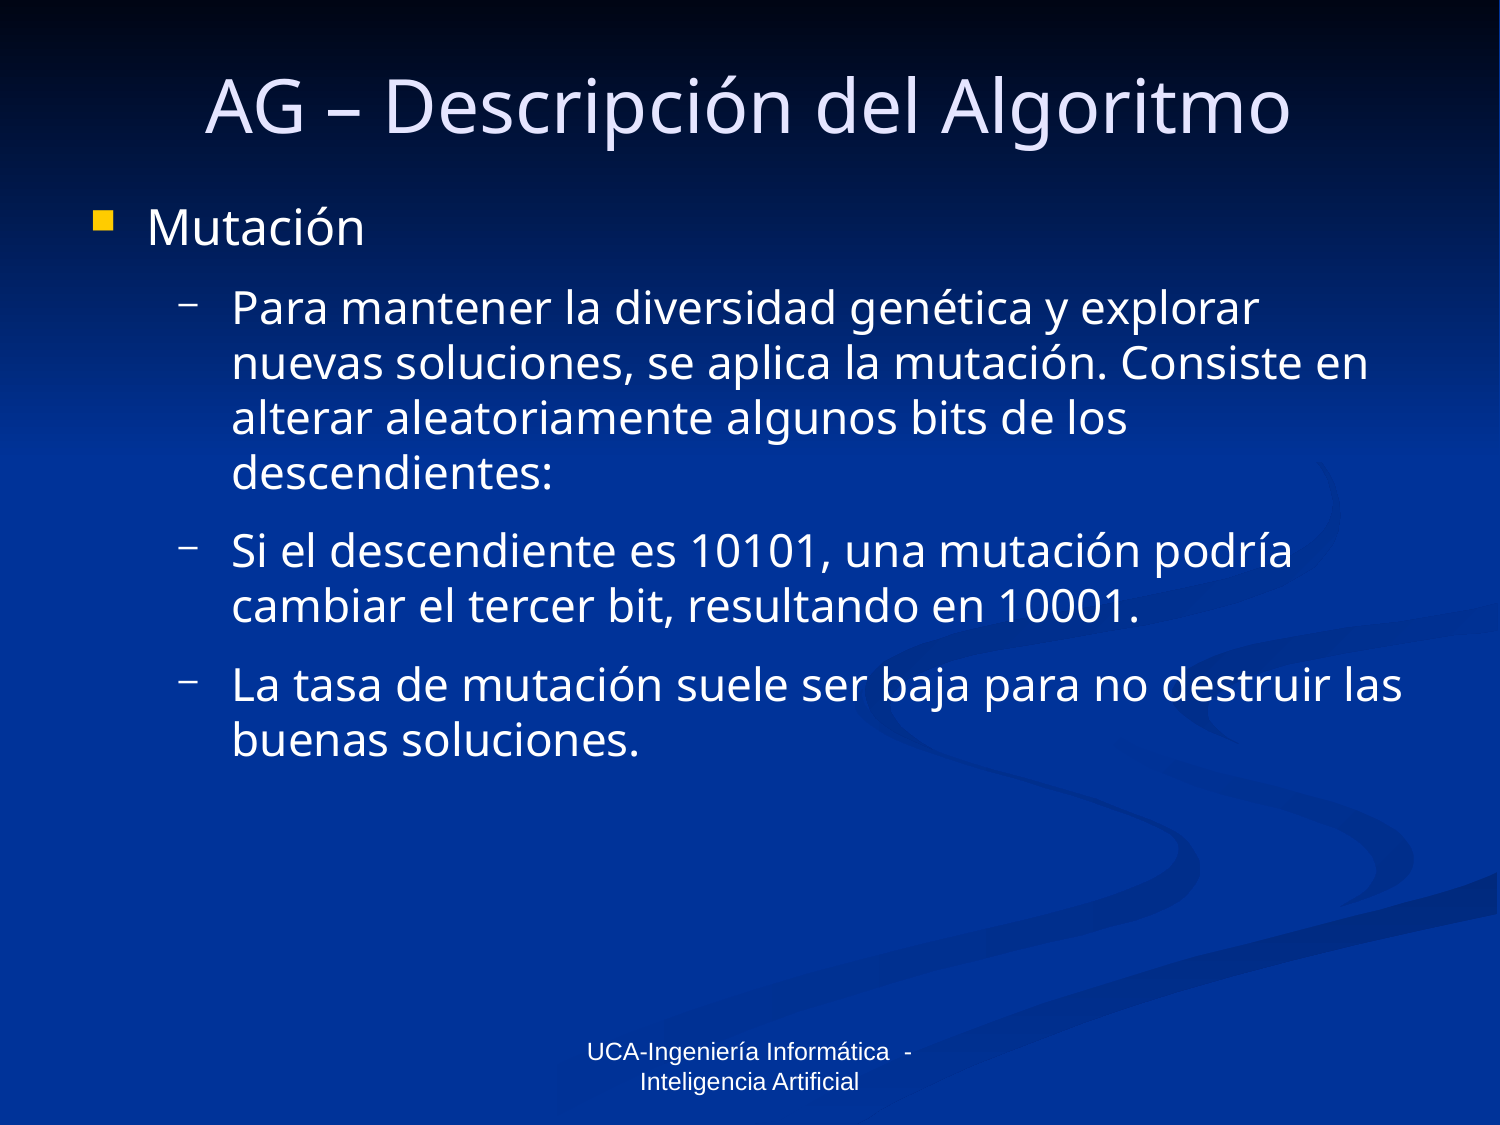

# AG – Descripción del Algoritmo
Mutación
Para mantener la diversidad genética y explorar nuevas soluciones, se aplica la mutación. Consiste en alterar aleatoriamente algunos bits de los descendientes:
Si el descendiente es 10101, una mutación podría cambiar el tercer bit, resultando en 10001.
La tasa de mutación suele ser baja para no destruir las buenas soluciones.
UCA-Ingeniería Informática - Inteligencia Artificial